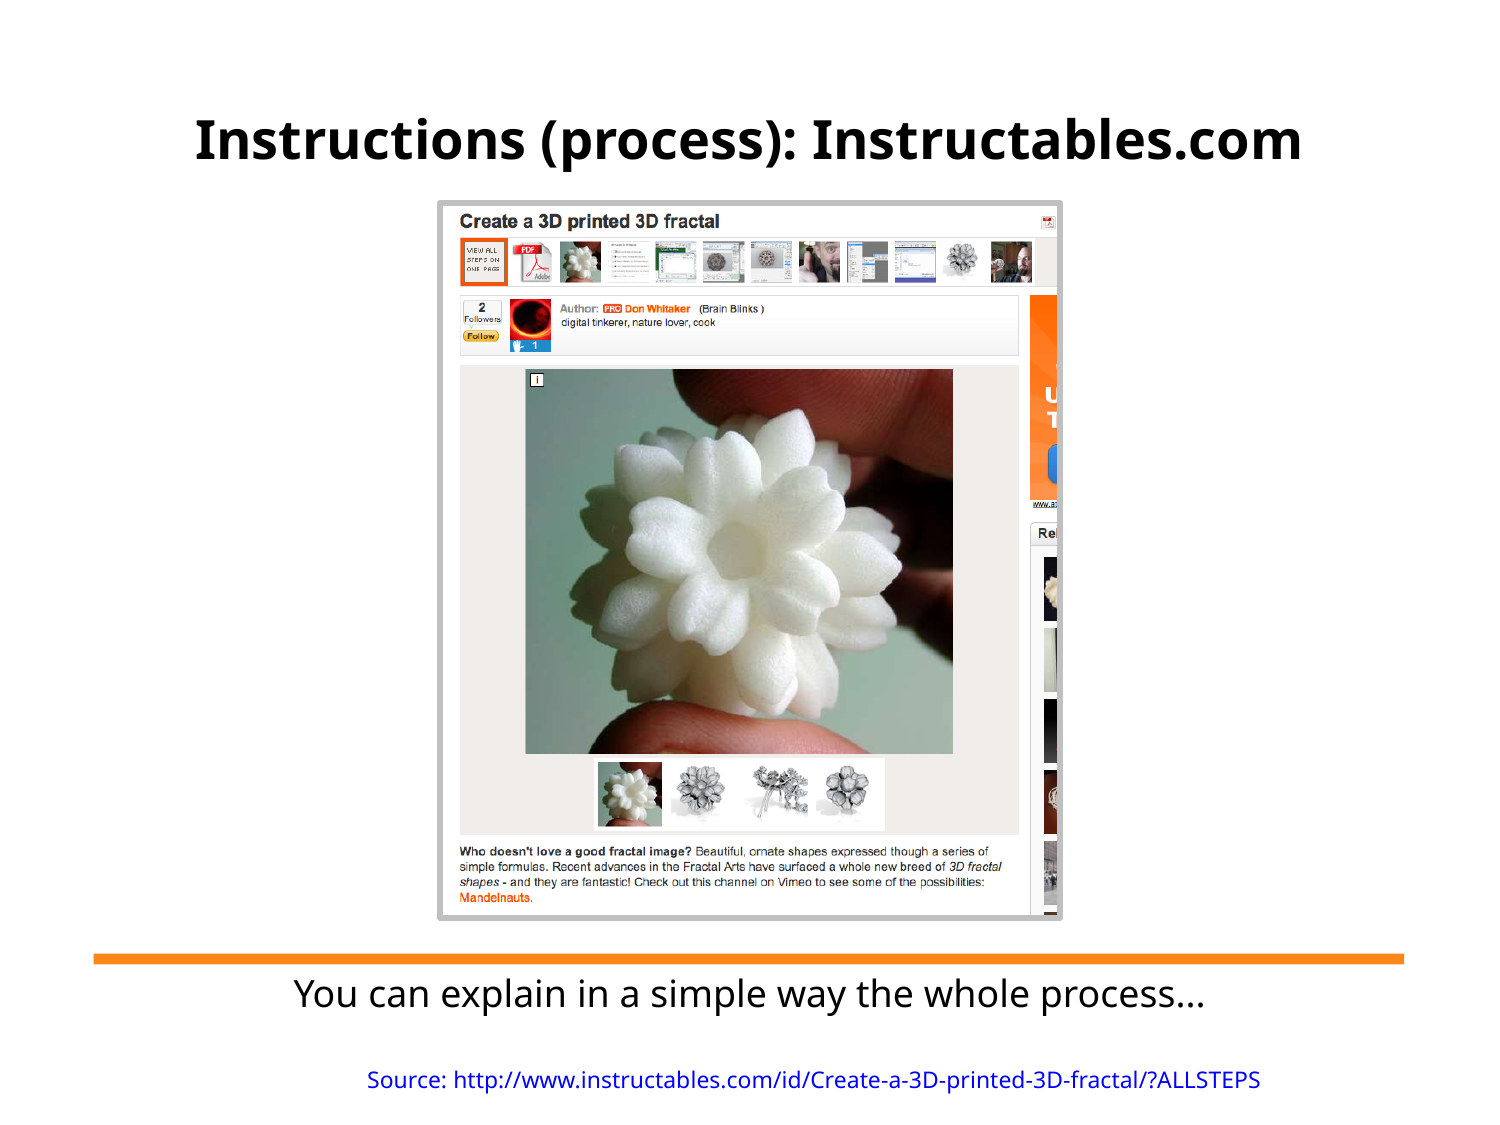

# Instructions (process): Instructables.com
You can explain in a simple way the whole process...
Source: http://www.instructables.com/id/Create-a-3D-printed-3D-fractal/?ALLSTEPS